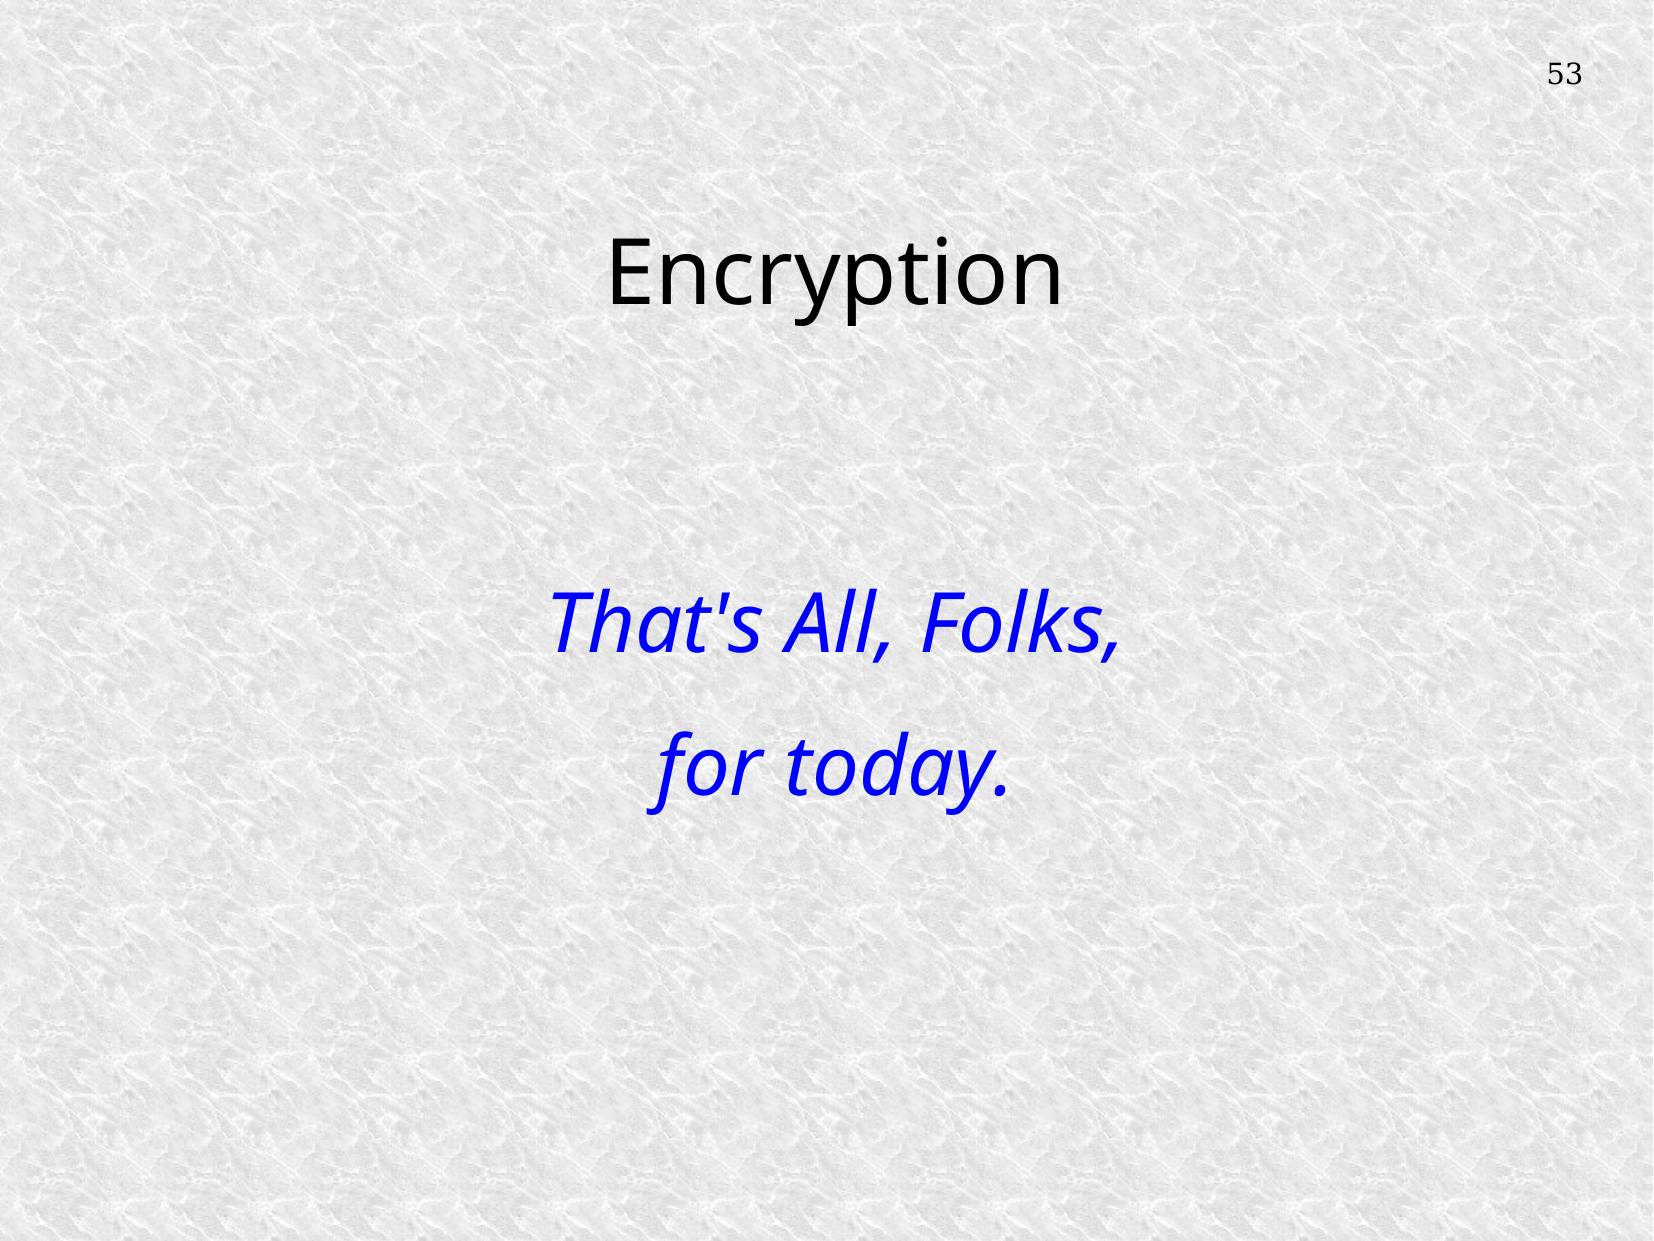

53
# Encryption
That's All, Folks,
for today.